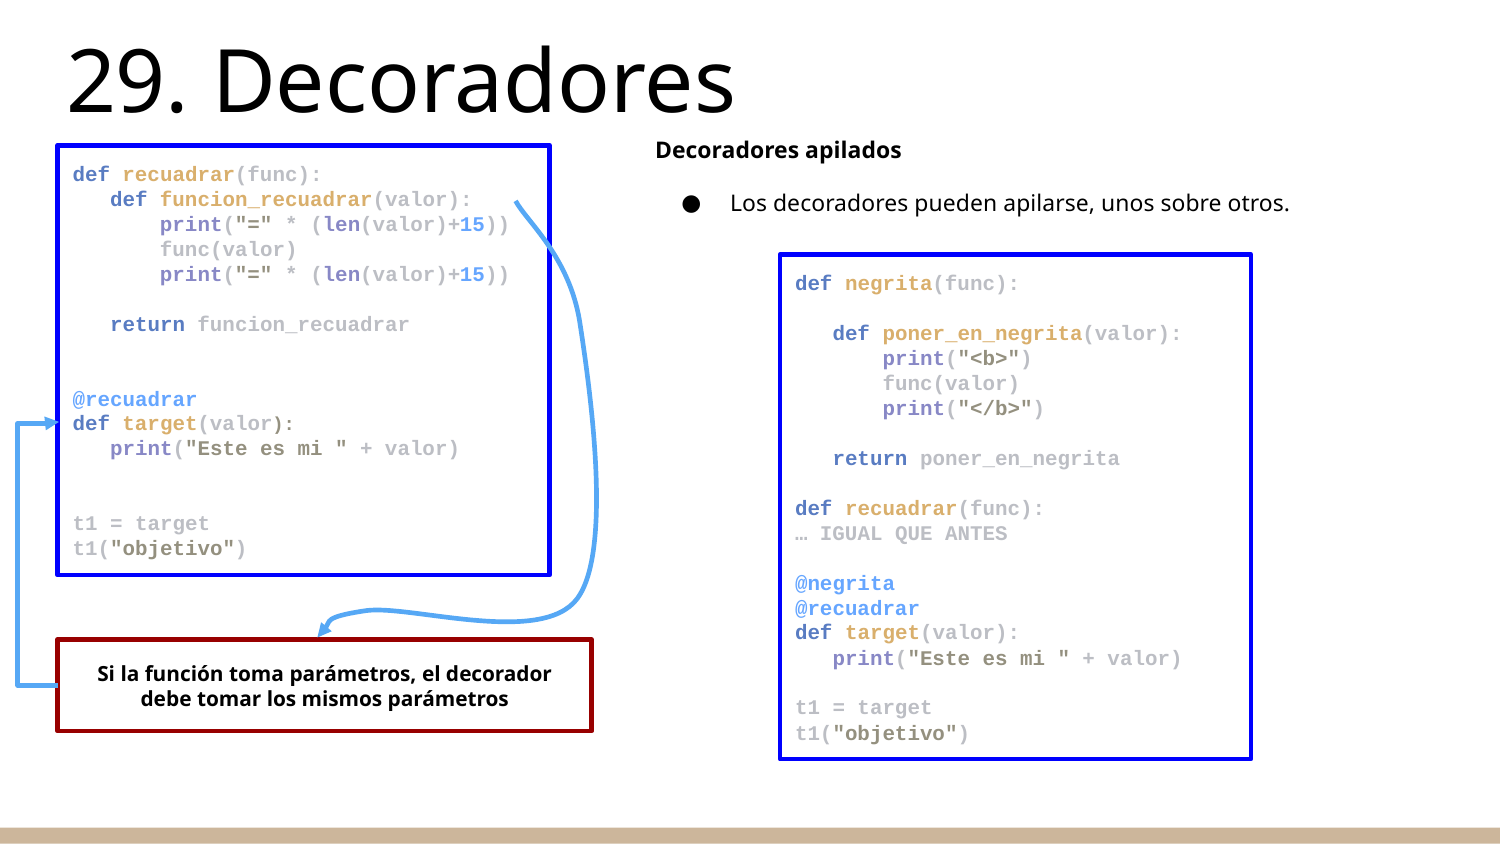

# 29. Decoradores
def recuadrar(func):
 def funcion_recuadrar(valor):
 print("=" * (len(valor)+15))
 func(valor)
 print("=" * (len(valor)+15))
 return funcion_recuadrar
@recuadrar
def target(valor):
 print("Este es mi " + valor)
t1 = target
t1("objetivo")
Decoradores apilados
Los decoradores pueden apilarse, unos sobre otros.
def negrita(func):
 def poner_en_negrita(valor):
 print("<b>")
 func(valor)
 print("</b>")
 return poner_en_negrita
def recuadrar(func):
… IGUAL QUE ANTES
@negrita
@recuadrar
def target(valor):
 print("Este es mi " + valor)
t1 = target
t1("objetivo")
Si la función toma parámetros, el decorador debe tomar los mismos parámetros